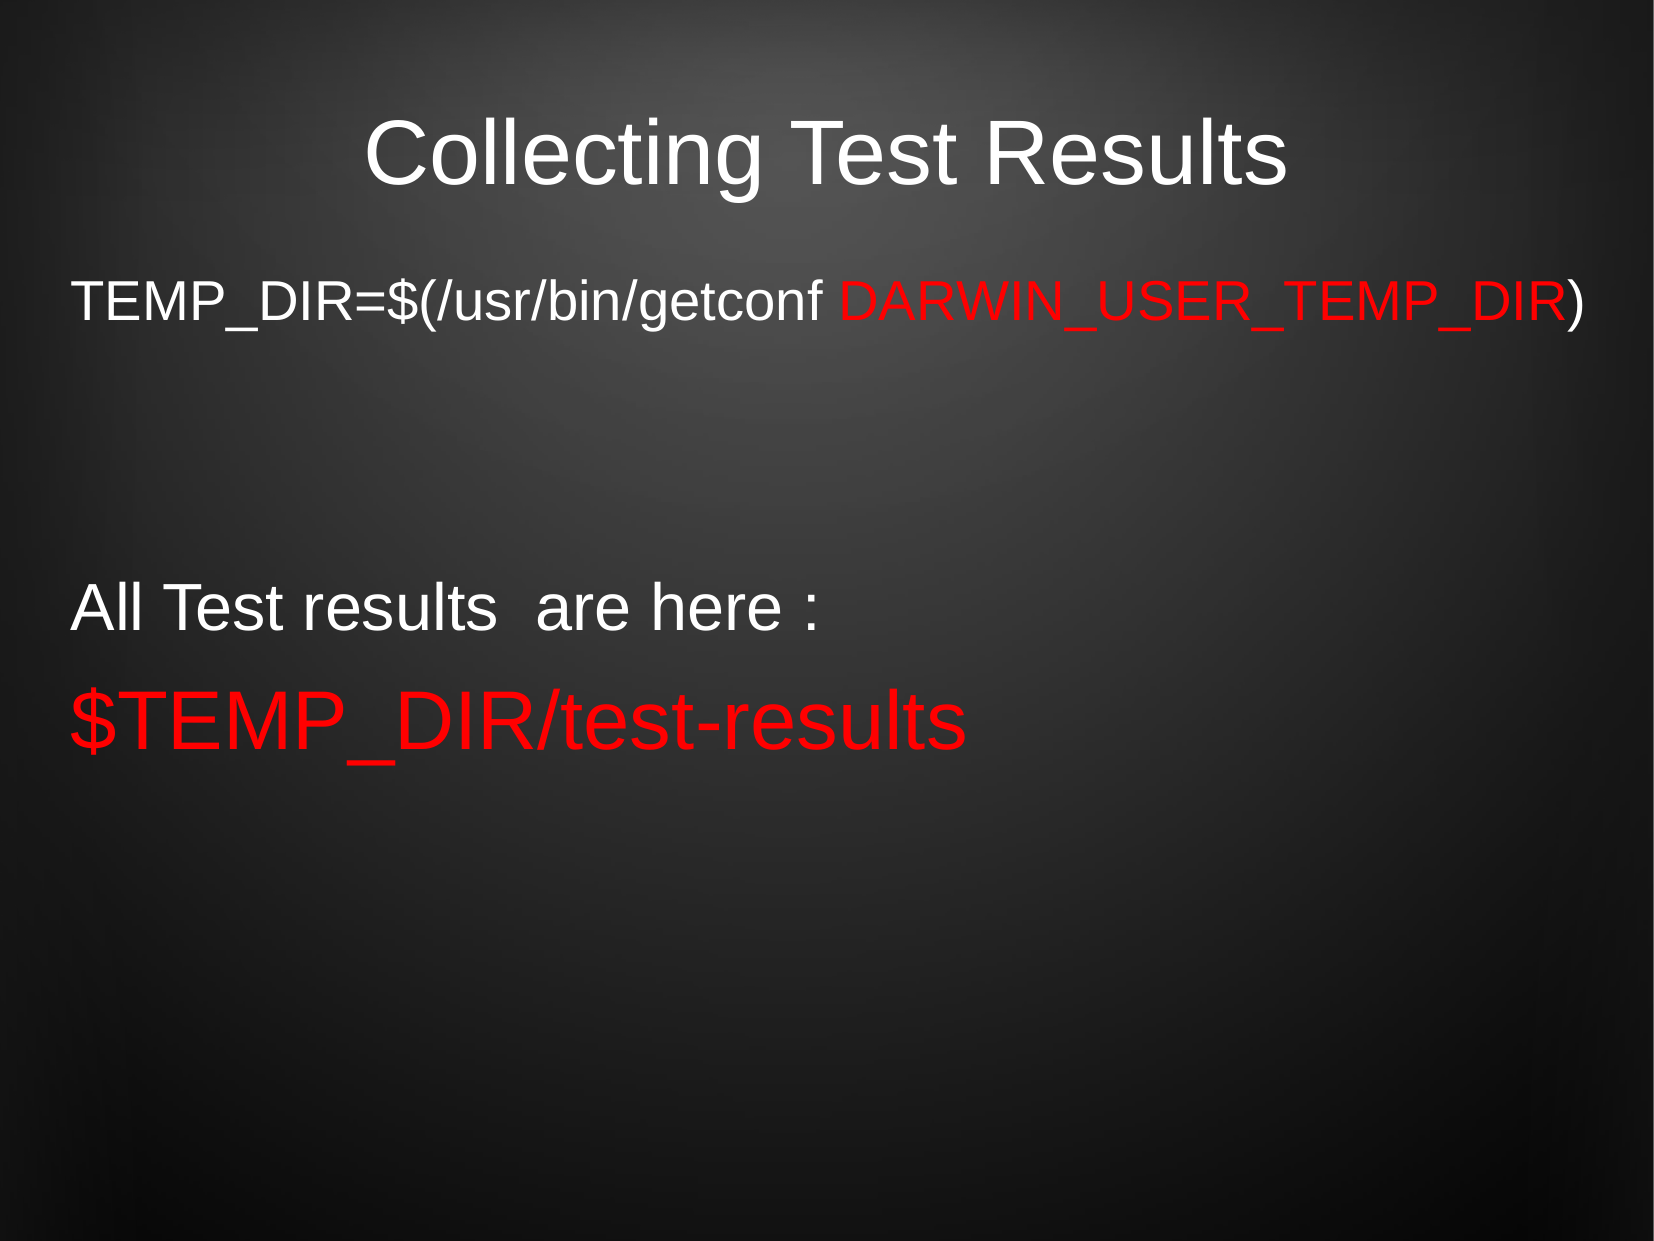

Collecting Test Results
# TEMP_DIR=$(/usr/bin/getconf DARWIN_USER_TEMP_DIR)
All Test results are here :
$TEMP_DIR/test-results